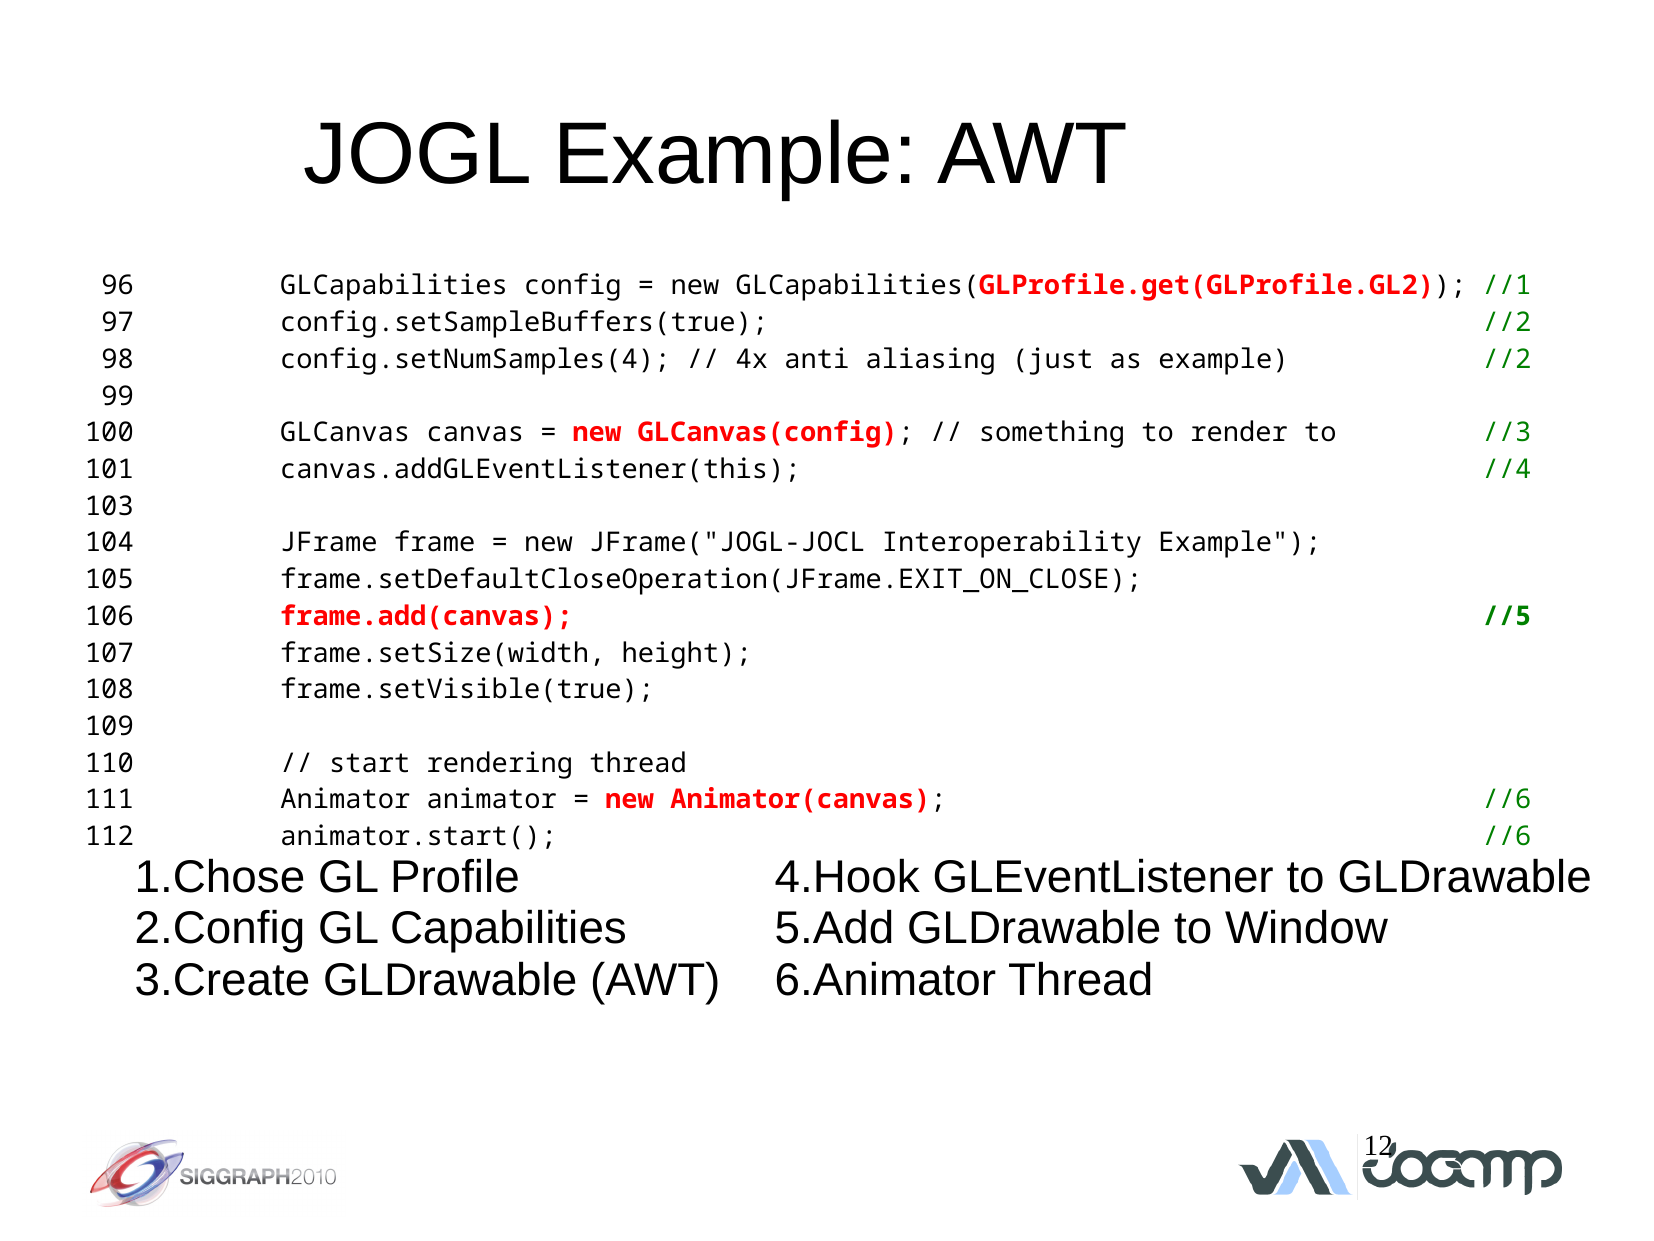

# JOGL Example: AWT
 96 GLCapabilities config = new GLCapabilities(GLProfile.get(GLProfile.GL2)); //1
 97 config.setSampleBuffers(true); //2
 98 config.setNumSamples(4); // 4x anti aliasing (just as example) //2
 99
100 GLCanvas canvas = new GLCanvas(config); // something to render to //3
101 canvas.addGLEventListener(this); //4
103
104 JFrame frame = new JFrame("JOGL-JOCL Interoperability Example");
105 frame.setDefaultCloseOperation(JFrame.EXIT_ON_CLOSE);
106 frame.add(canvas); //5
107 frame.setSize(width, height);
108 frame.setVisible(true);
109
110 // start rendering thread
111 Animator animator = new Animator(canvas); //6
112 animator.start(); //6
Chose GL Profile
Config GL Capabilities
Create GLDrawable (AWT)
Hook GLEventListener to GLDrawable
Add GLDrawable to Window
Animator Thread
12